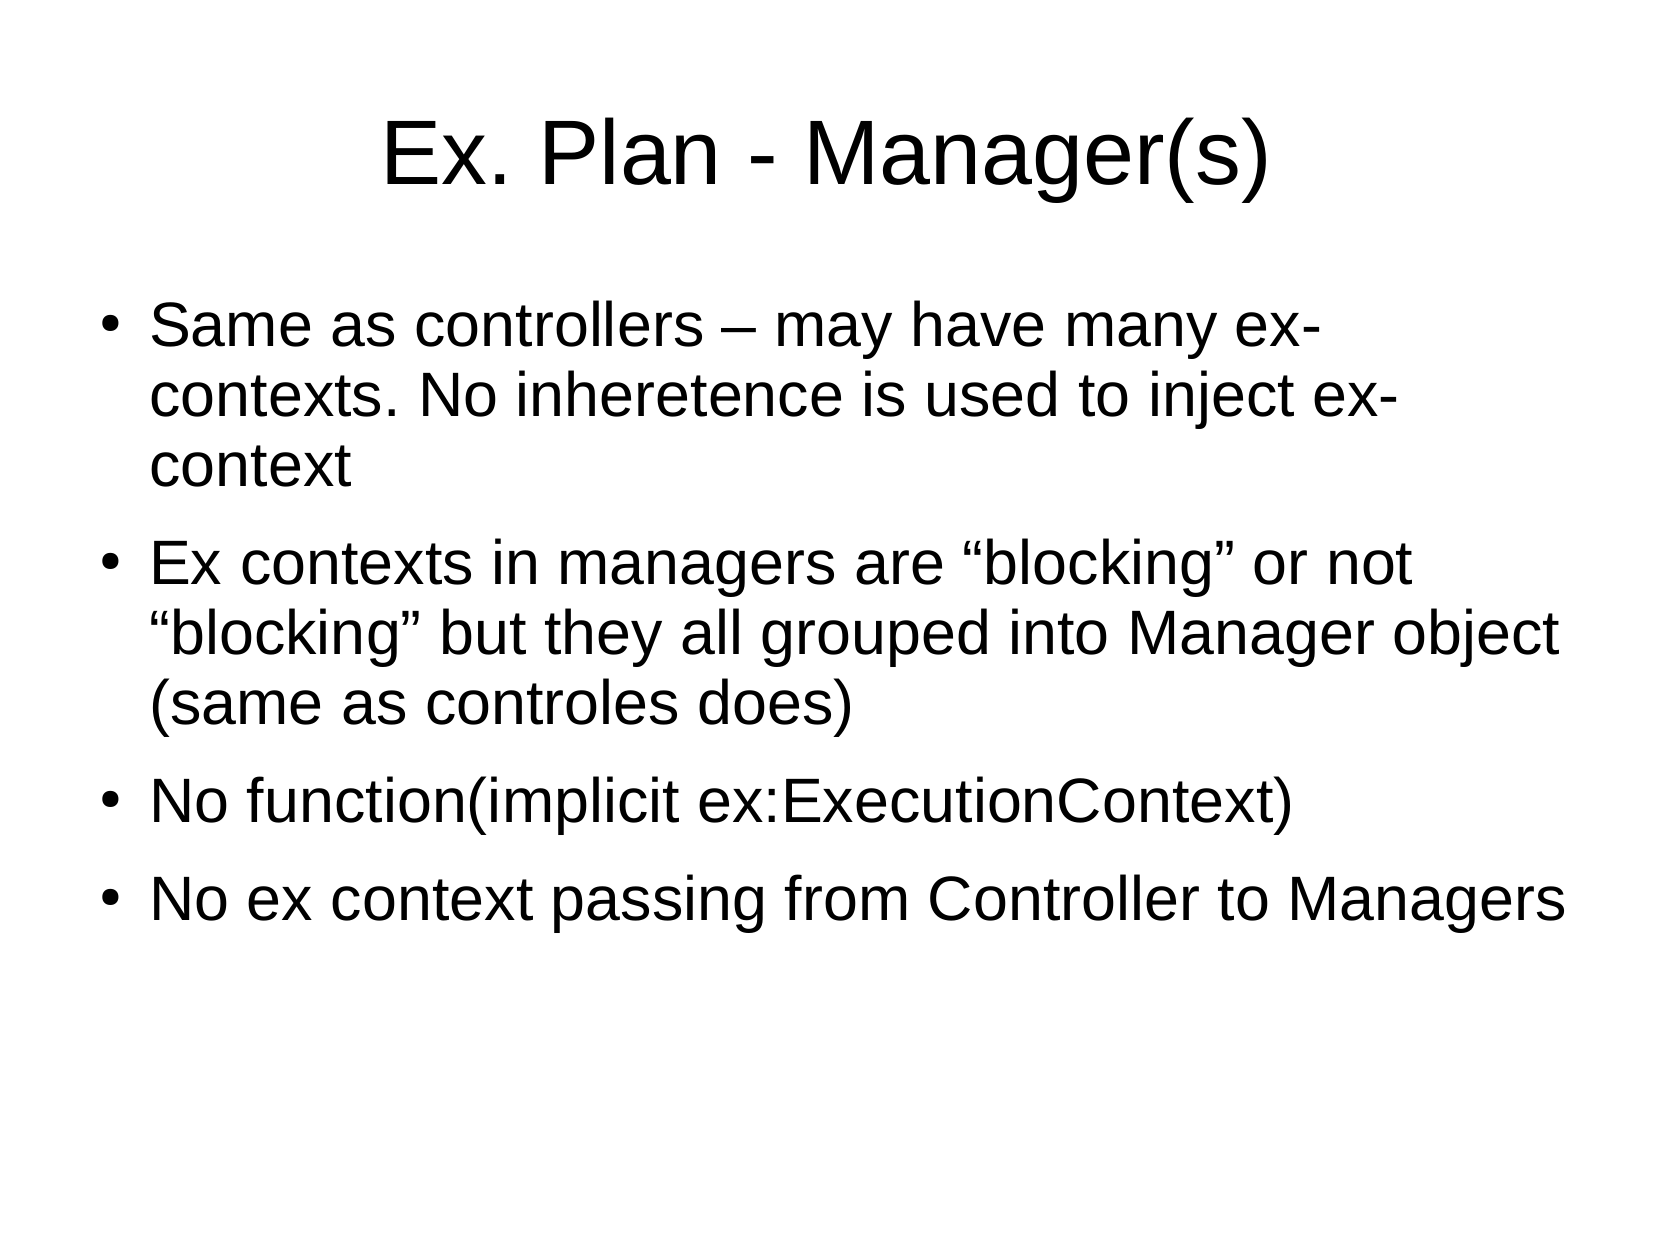

# Ex. Plan - Manager(s)
Same as controllers – may have many ex-contexts. No inheretence is used to inject ex-context
Ex contexts in managers are “blocking” or not “blocking” but they all grouped into Manager object (same as controles does)
No function(implicit ex:ExecutionContext)
No ex context passing from Controller to Managers